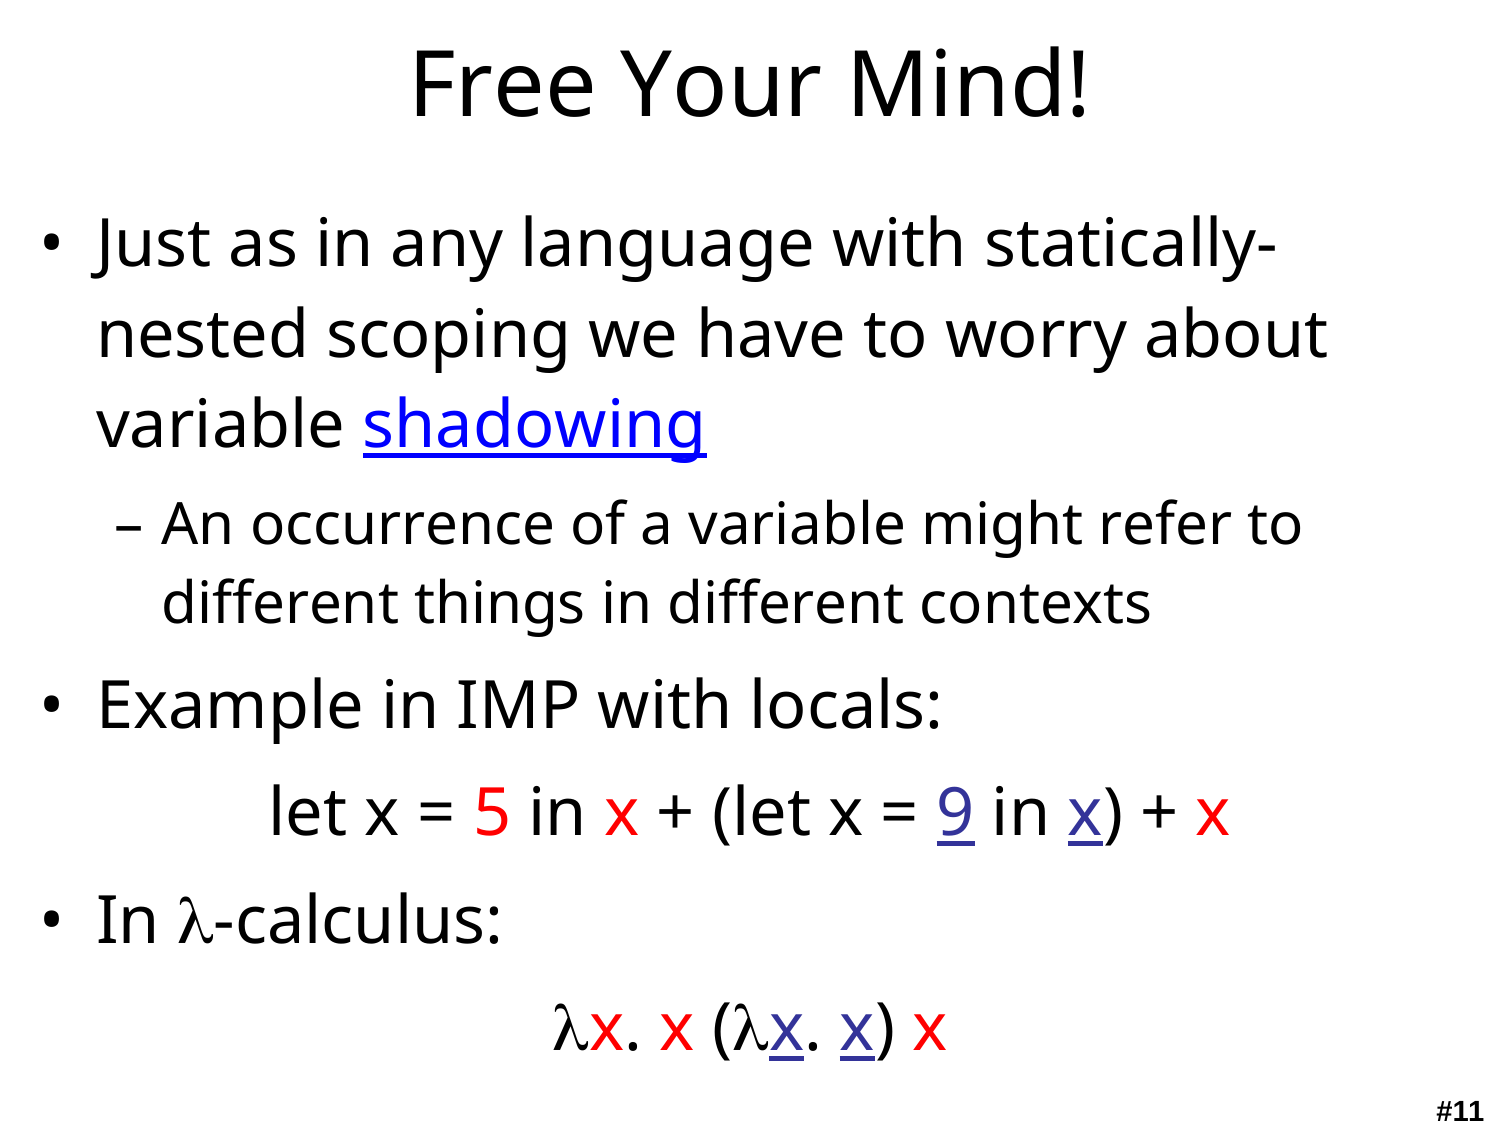

# Free Your Mind!
Just as in any language with statically-nested scoping we have to worry about variable shadowing
An occurrence of a variable might refer to different things in different contexts
Example in IMP with locals:
let x = 5 in x + (let x = 9 in x) + x
In -calculus:
x. x (x. x) x
11